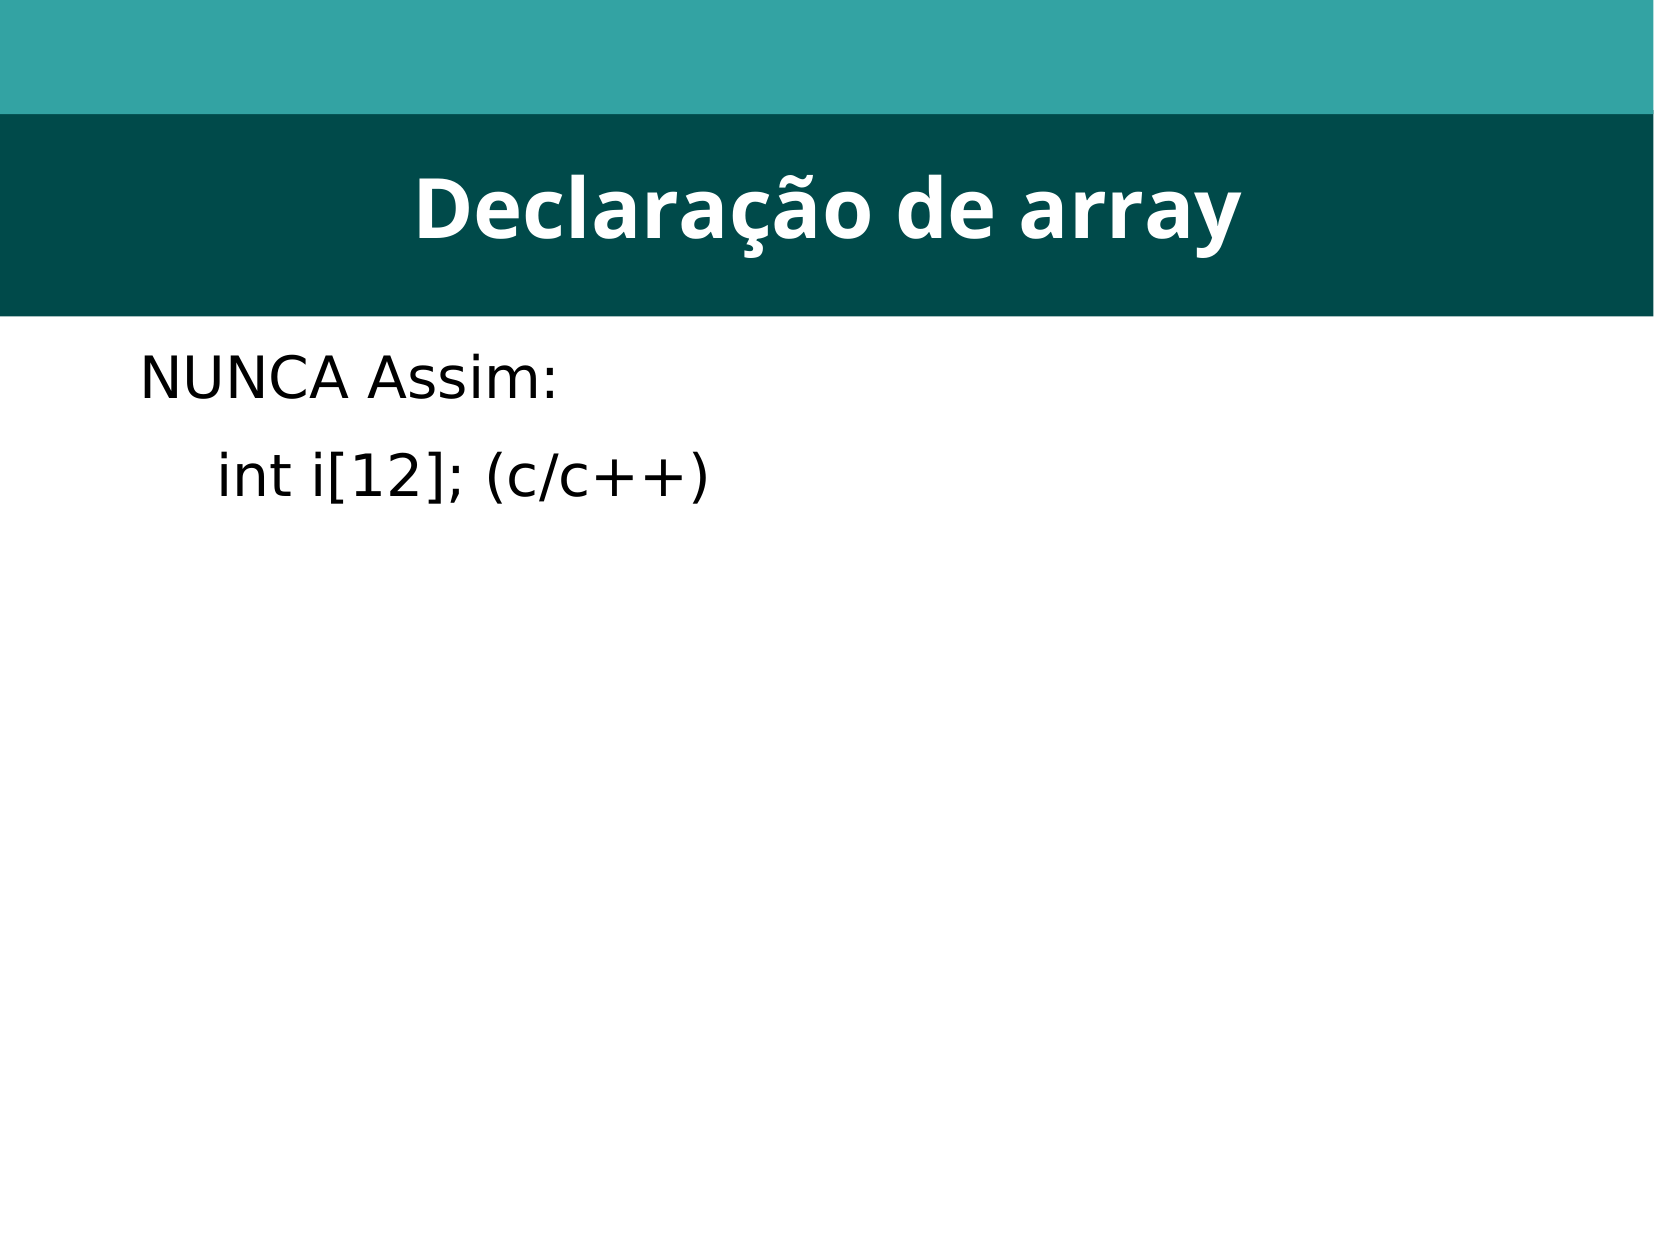

# Declaração de array
NUNCA Assim:
int i[12]; (c/c++)